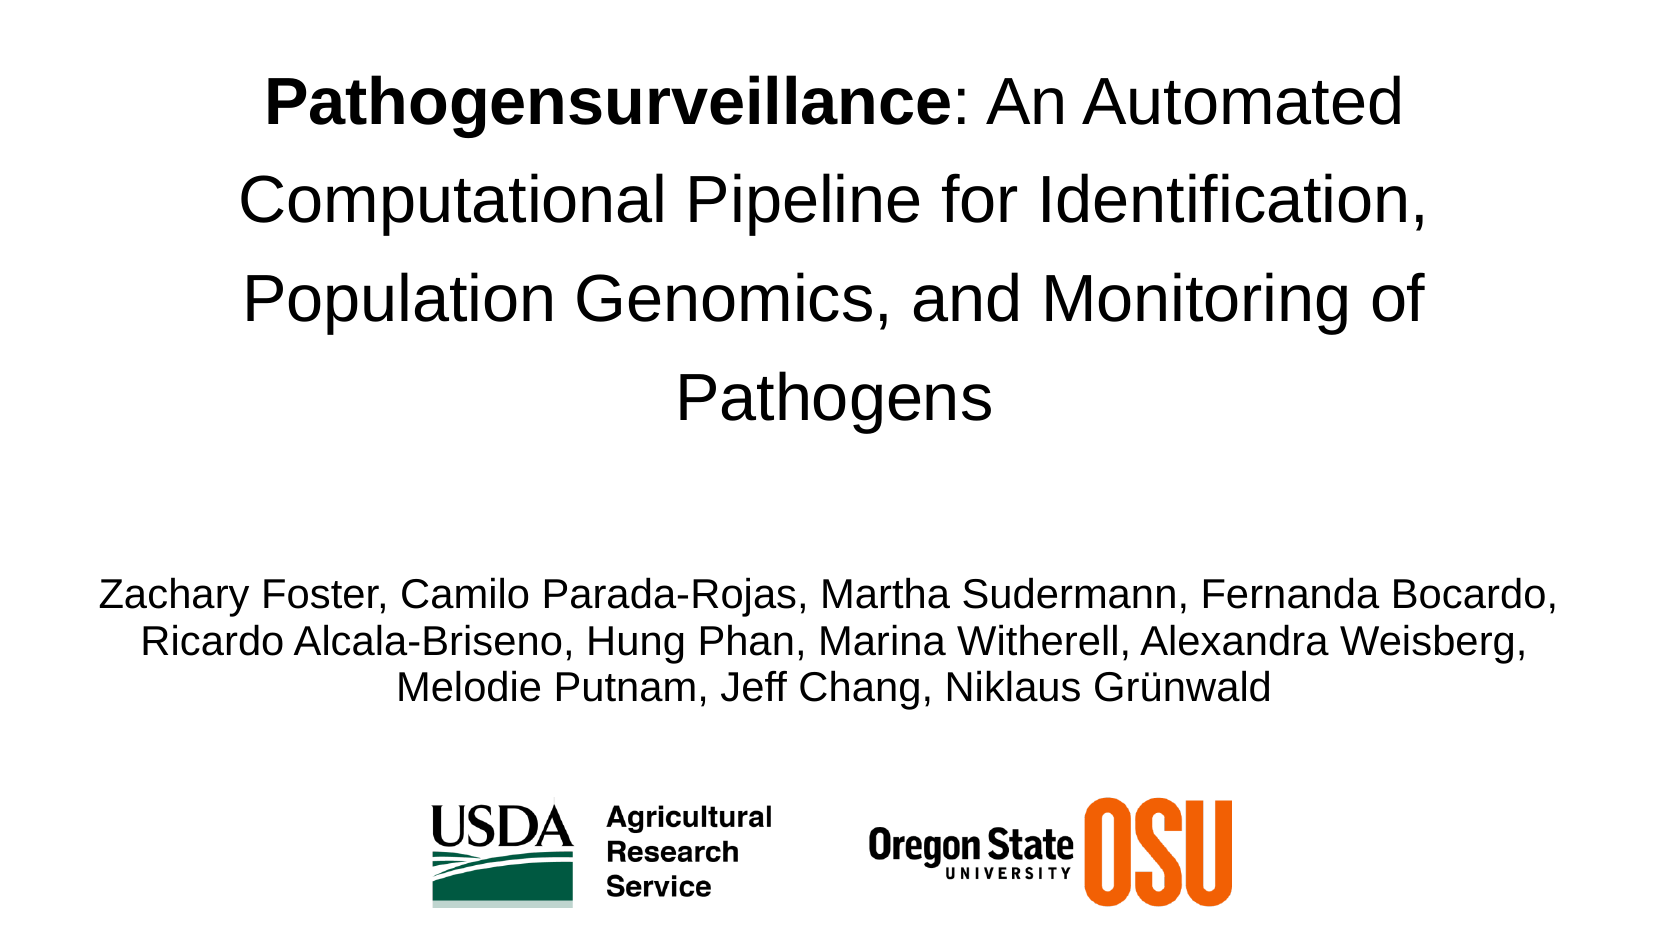

Pathogensurveillance: An Automated
Computational Pipeline for Identification,
Population Genomics, and Monitoring of
Pathogens
Zachary Foster, Camilo Parada-Rojas, Martha Sudermann, Fernanda Bocardo, Ricardo Alcala-Briseno, Hung Phan, Marina Witherell, Alexandra Weisberg, Melodie Putnam, Jeff Chang, Niklaus Grünwald